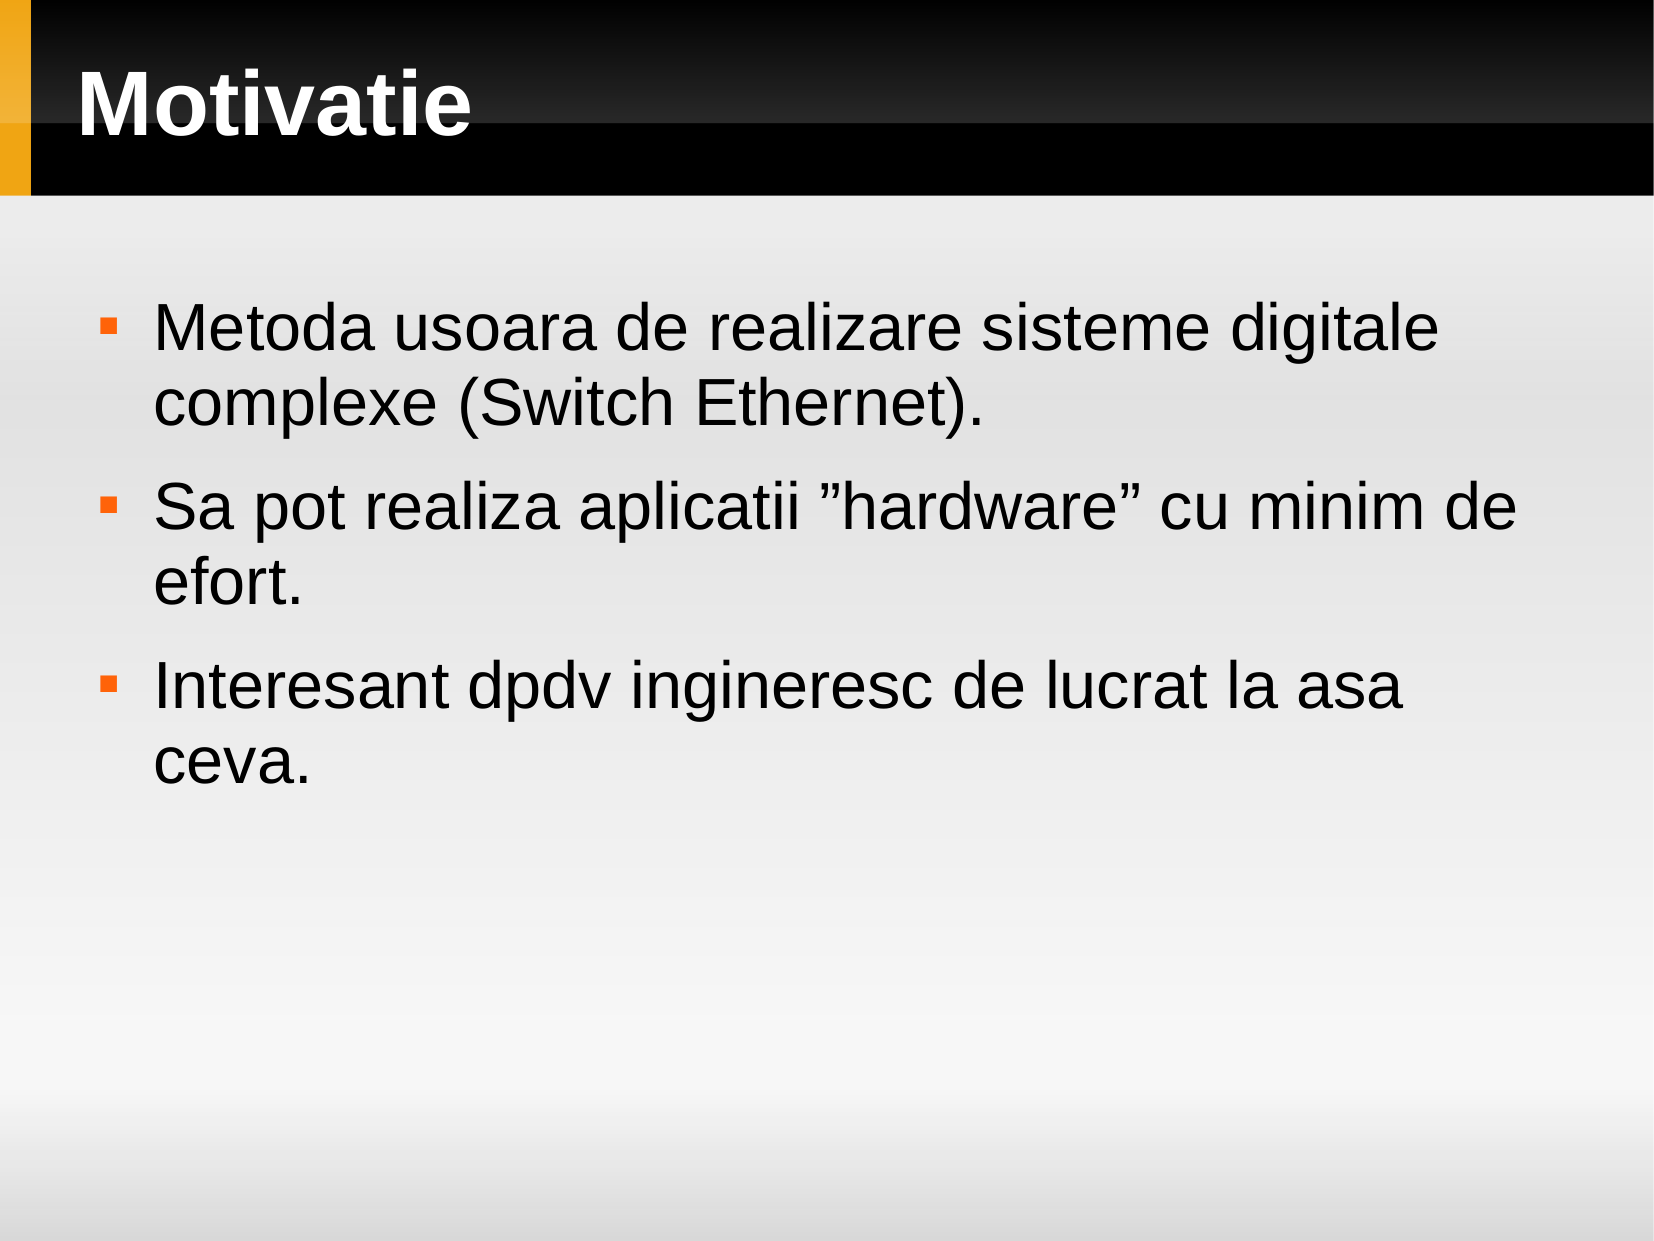

# Motivatie
Metoda usoara de realizare sisteme digitale complexe (Switch Ethernet).
Sa pot realiza aplicatii ”hardware” cu minim de efort.
Interesant dpdv ingineresc de lucrat la asa ceva.